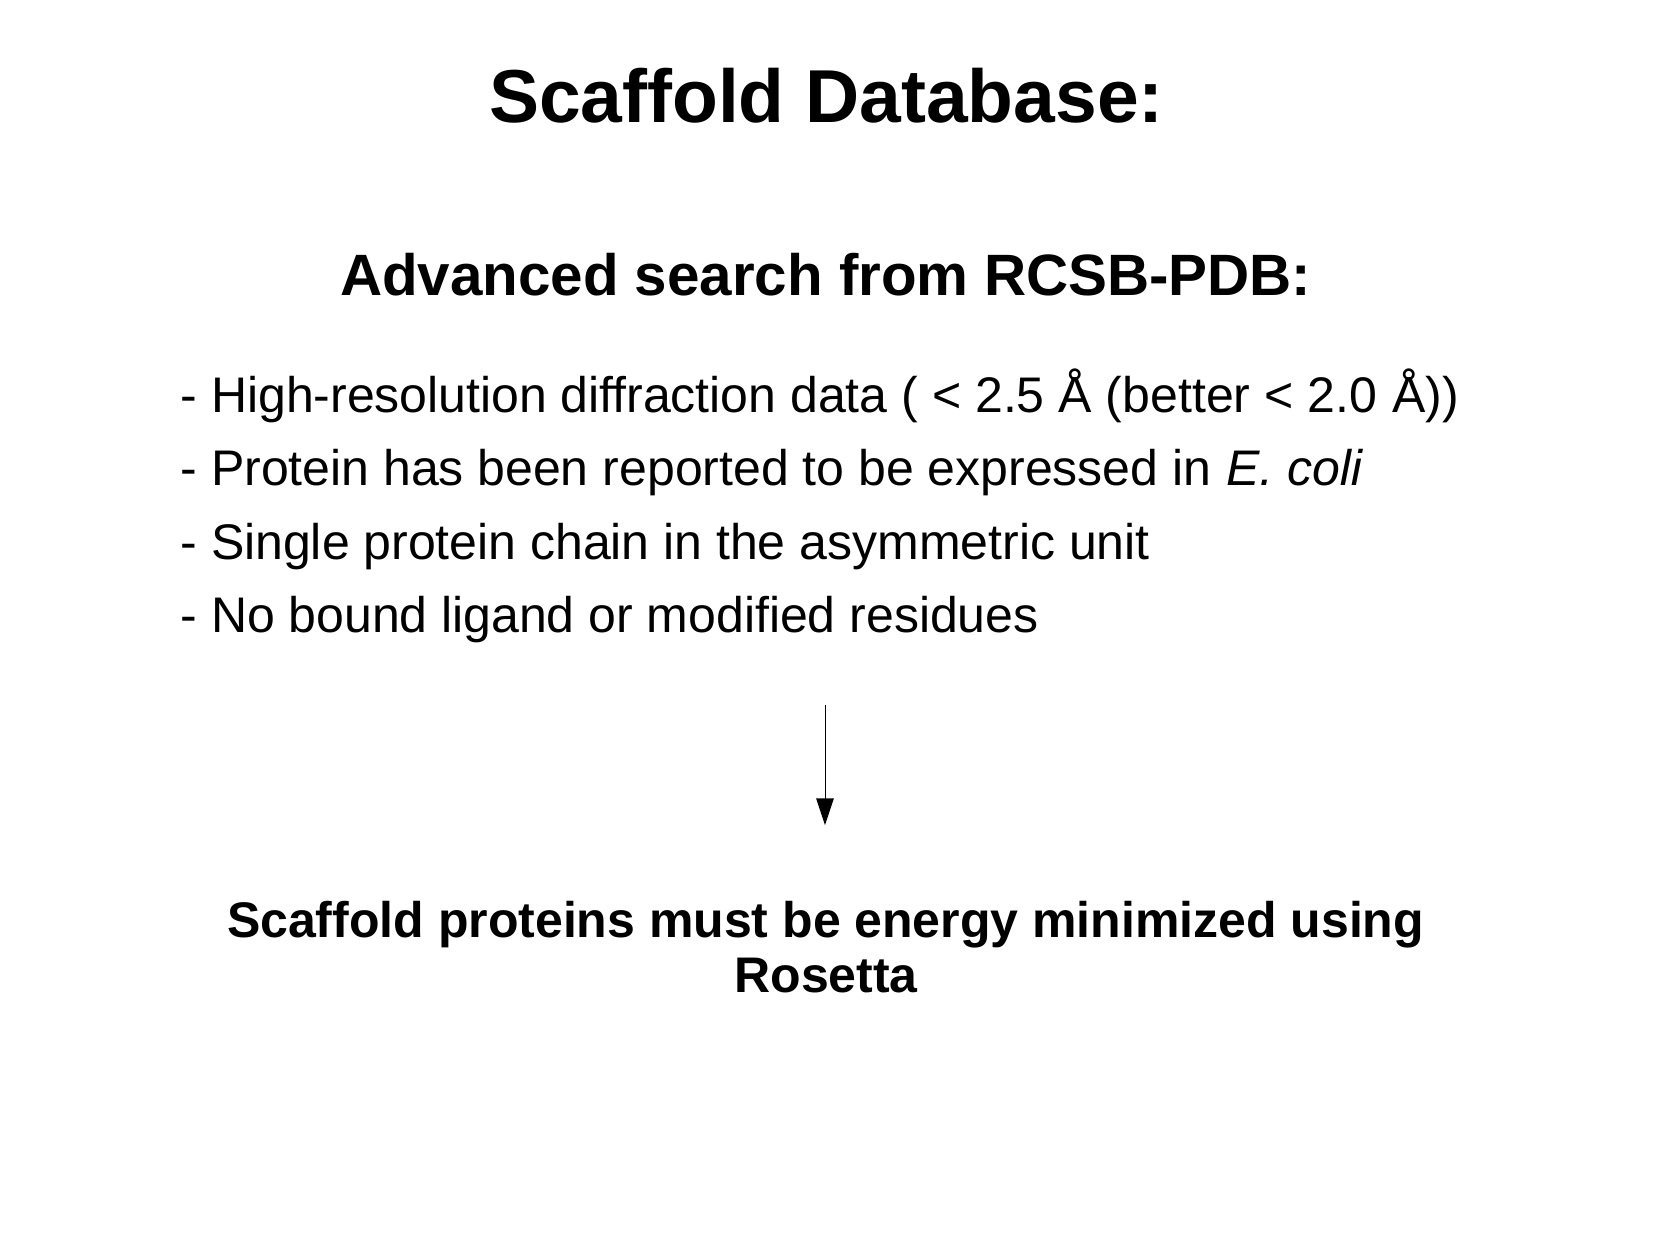

Scaffold Database:
Advanced search from RCSB-PDB:
- High-resolution diffraction data ( < 2.5 Å (better < 2.0 Å))
- Protein has been reported to be expressed in E. coli
- Single protein chain in the asymmetric unit
- No bound ligand or modified residues
Scaffold proteins must be energy minimized using Rosetta